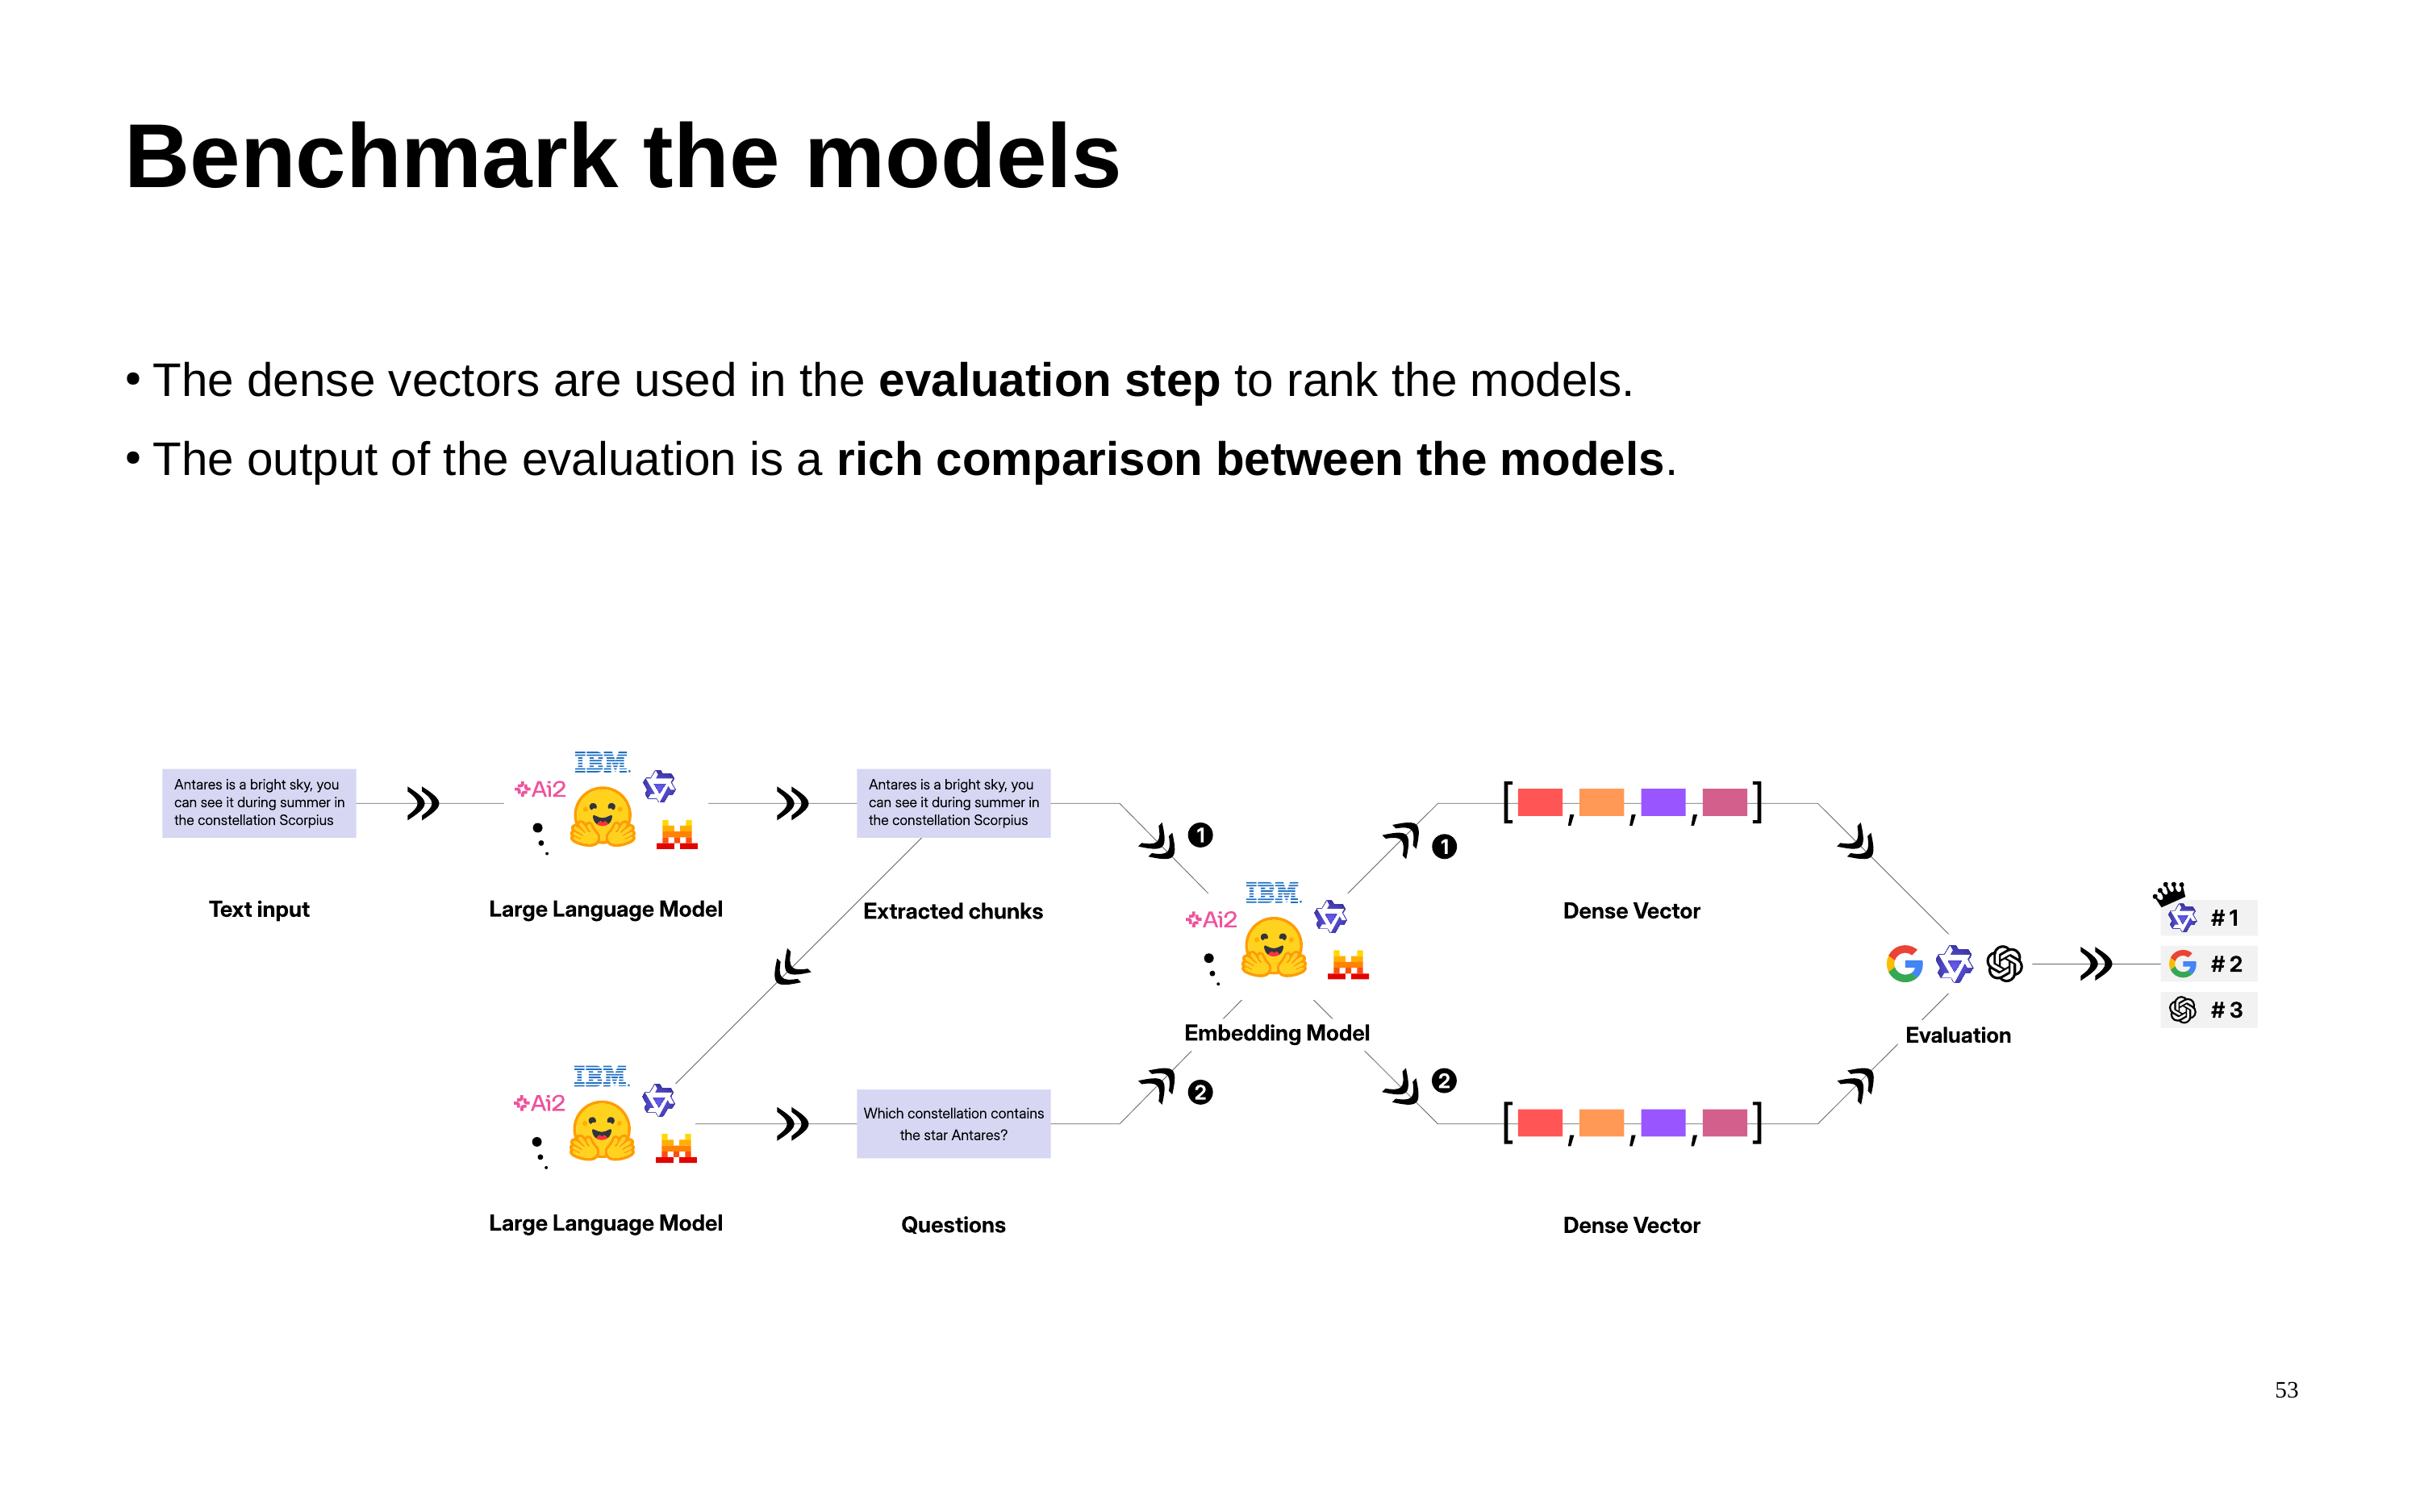

Benchmark the models
The dense vectors are used in the evaluation step to rank the models.
The output of the evaluation is a rich comparison between the models.
53